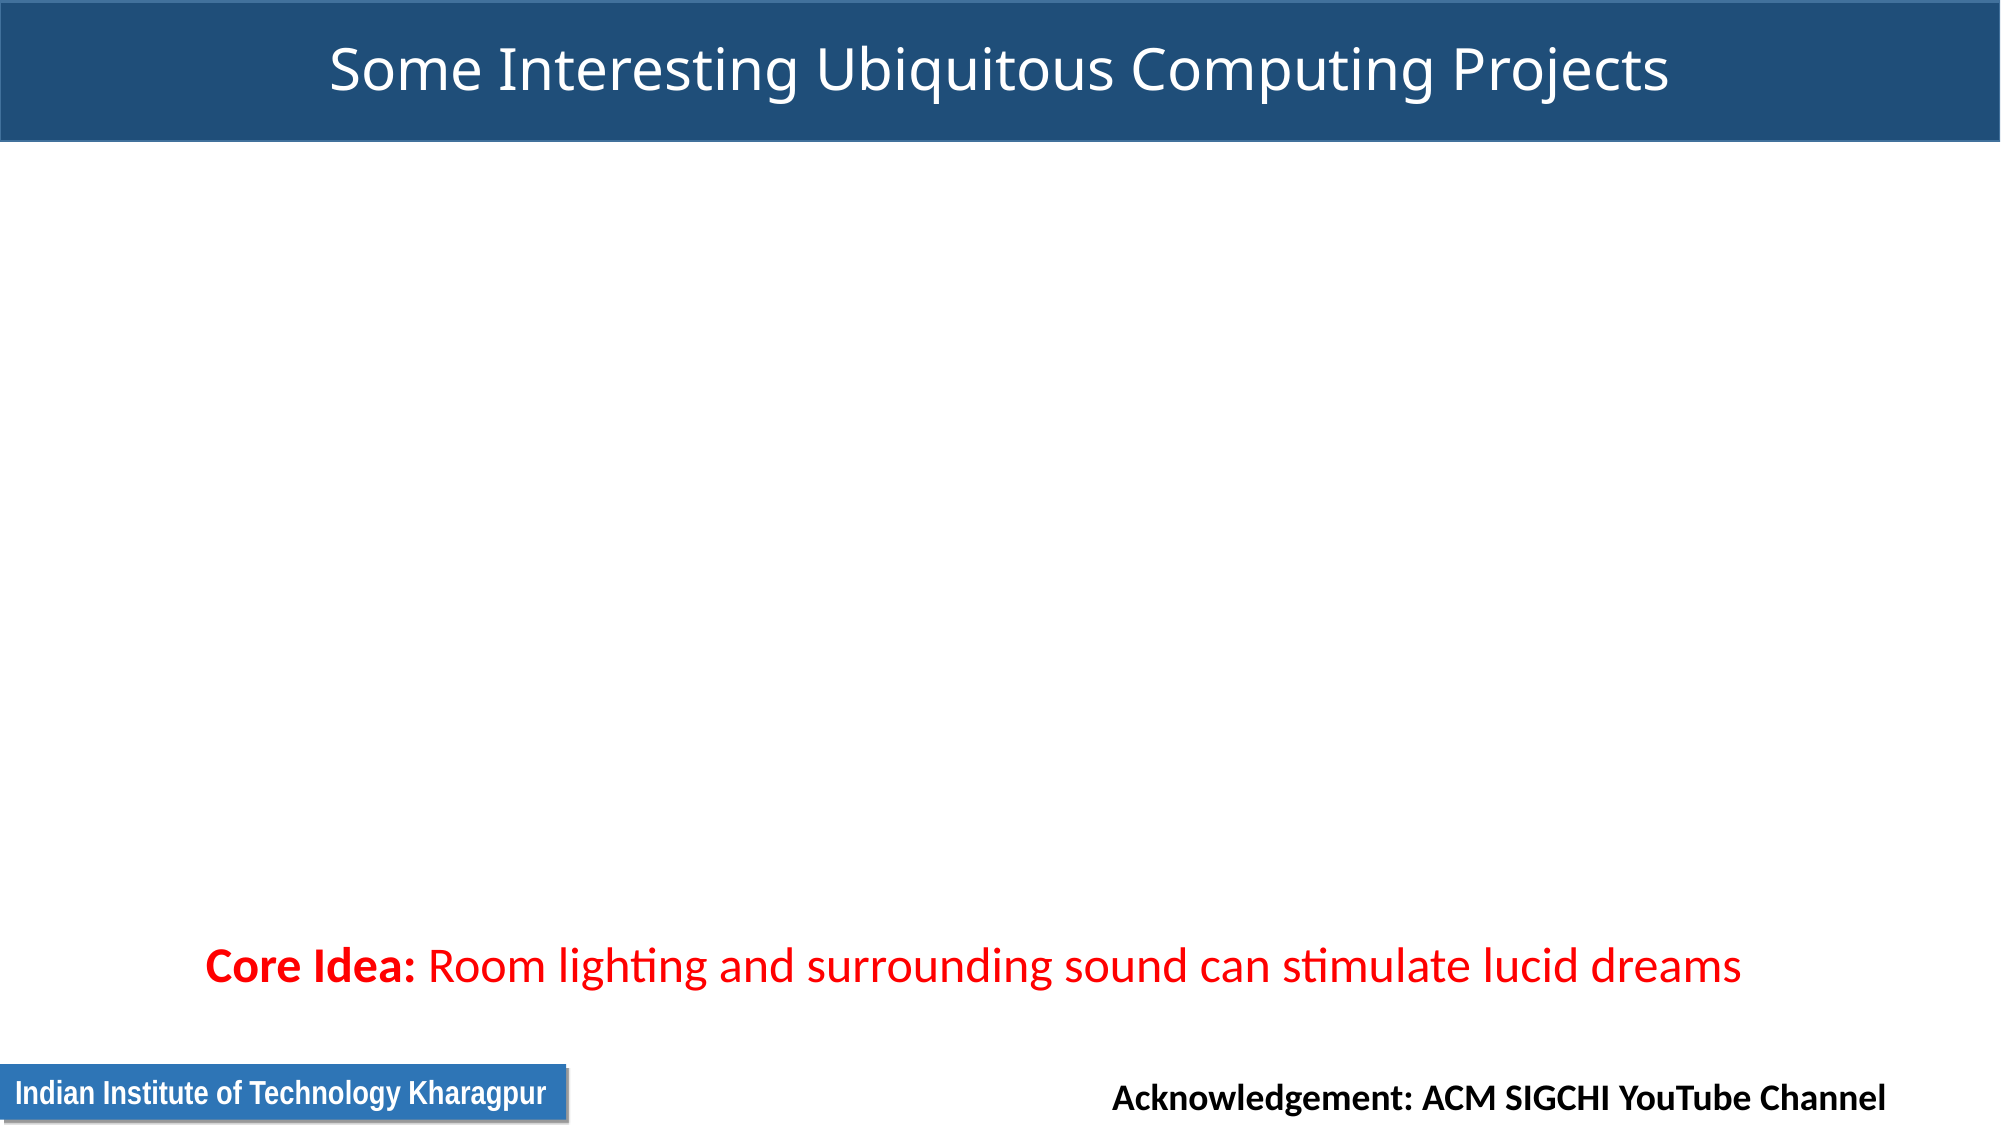

# Some Interesting Ubiquitous Computing Projects
Core Idea: Room lighting and surrounding sound can stimulate lucid dreams
Acknowledgement: ACM SIGCHI YouTube Channel